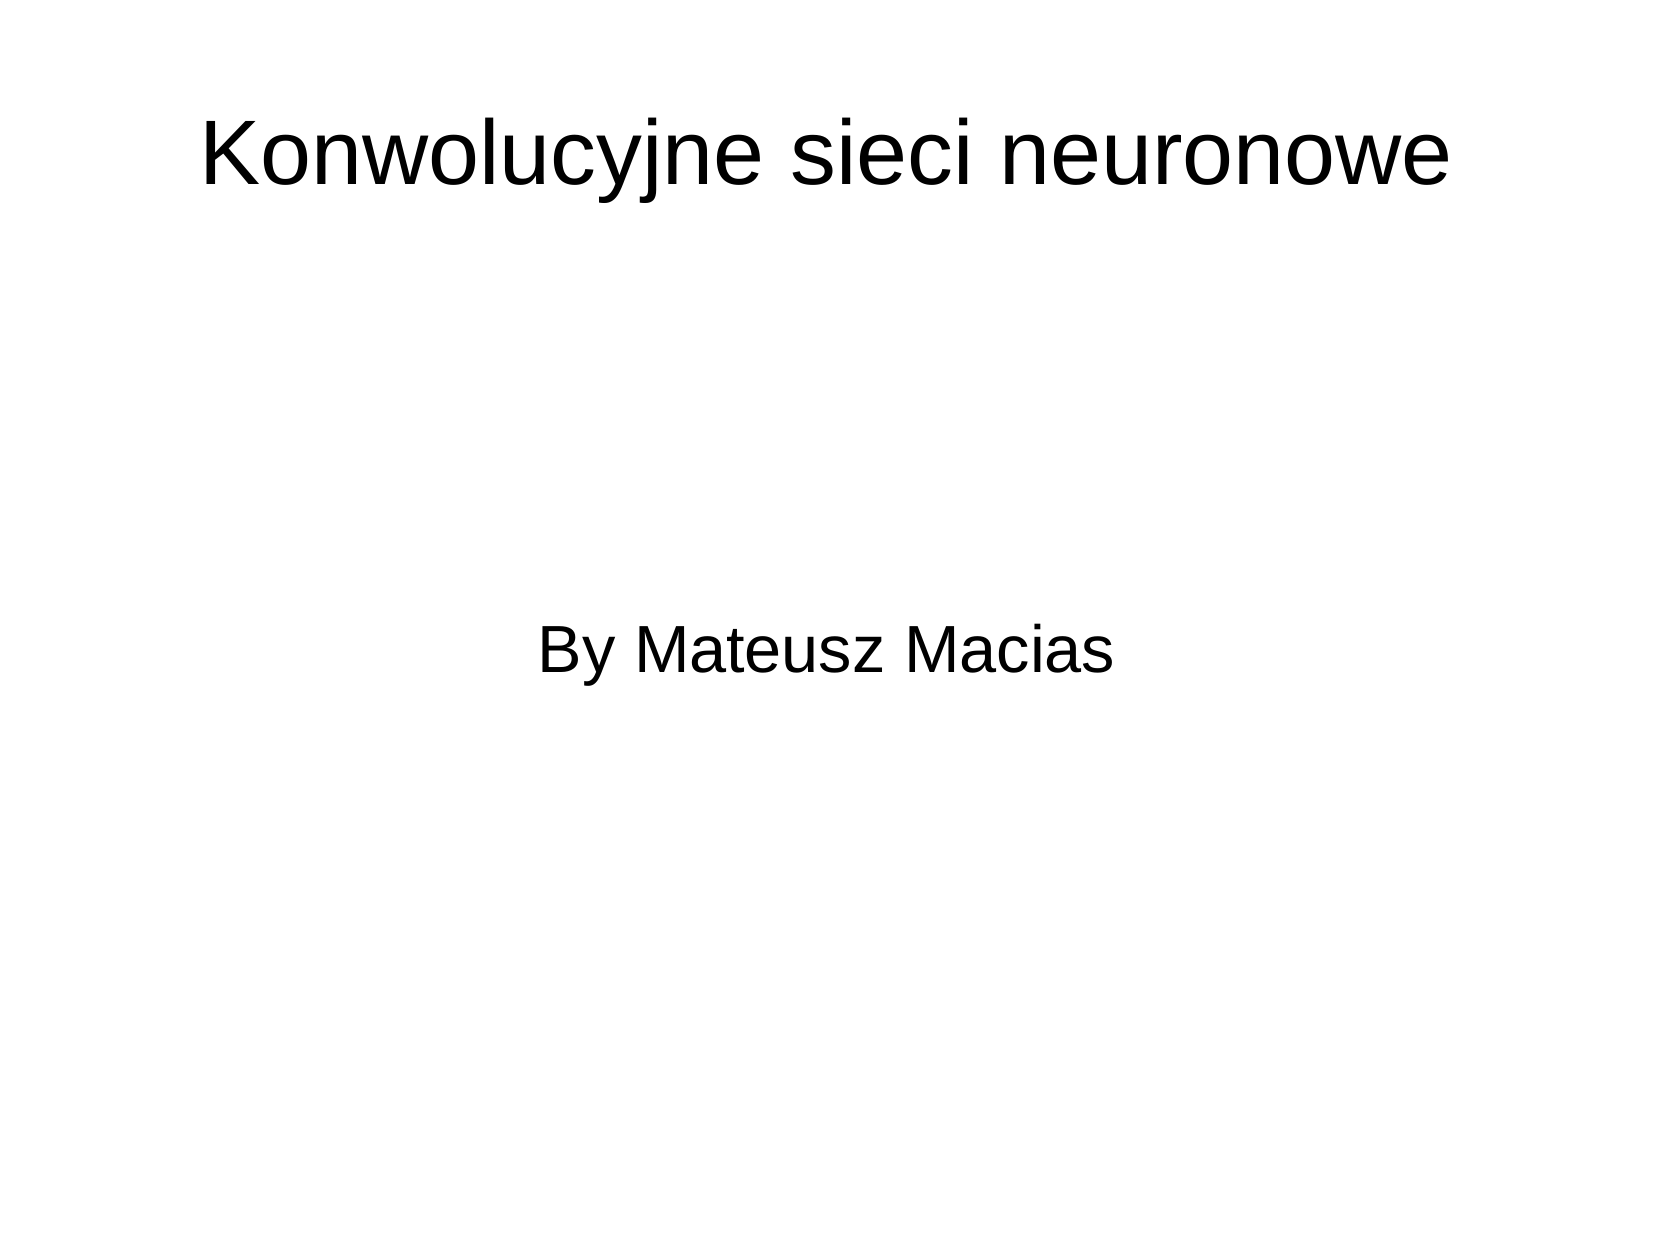

# Konwolucyjne sieci neuronowe
By Mateusz Macias